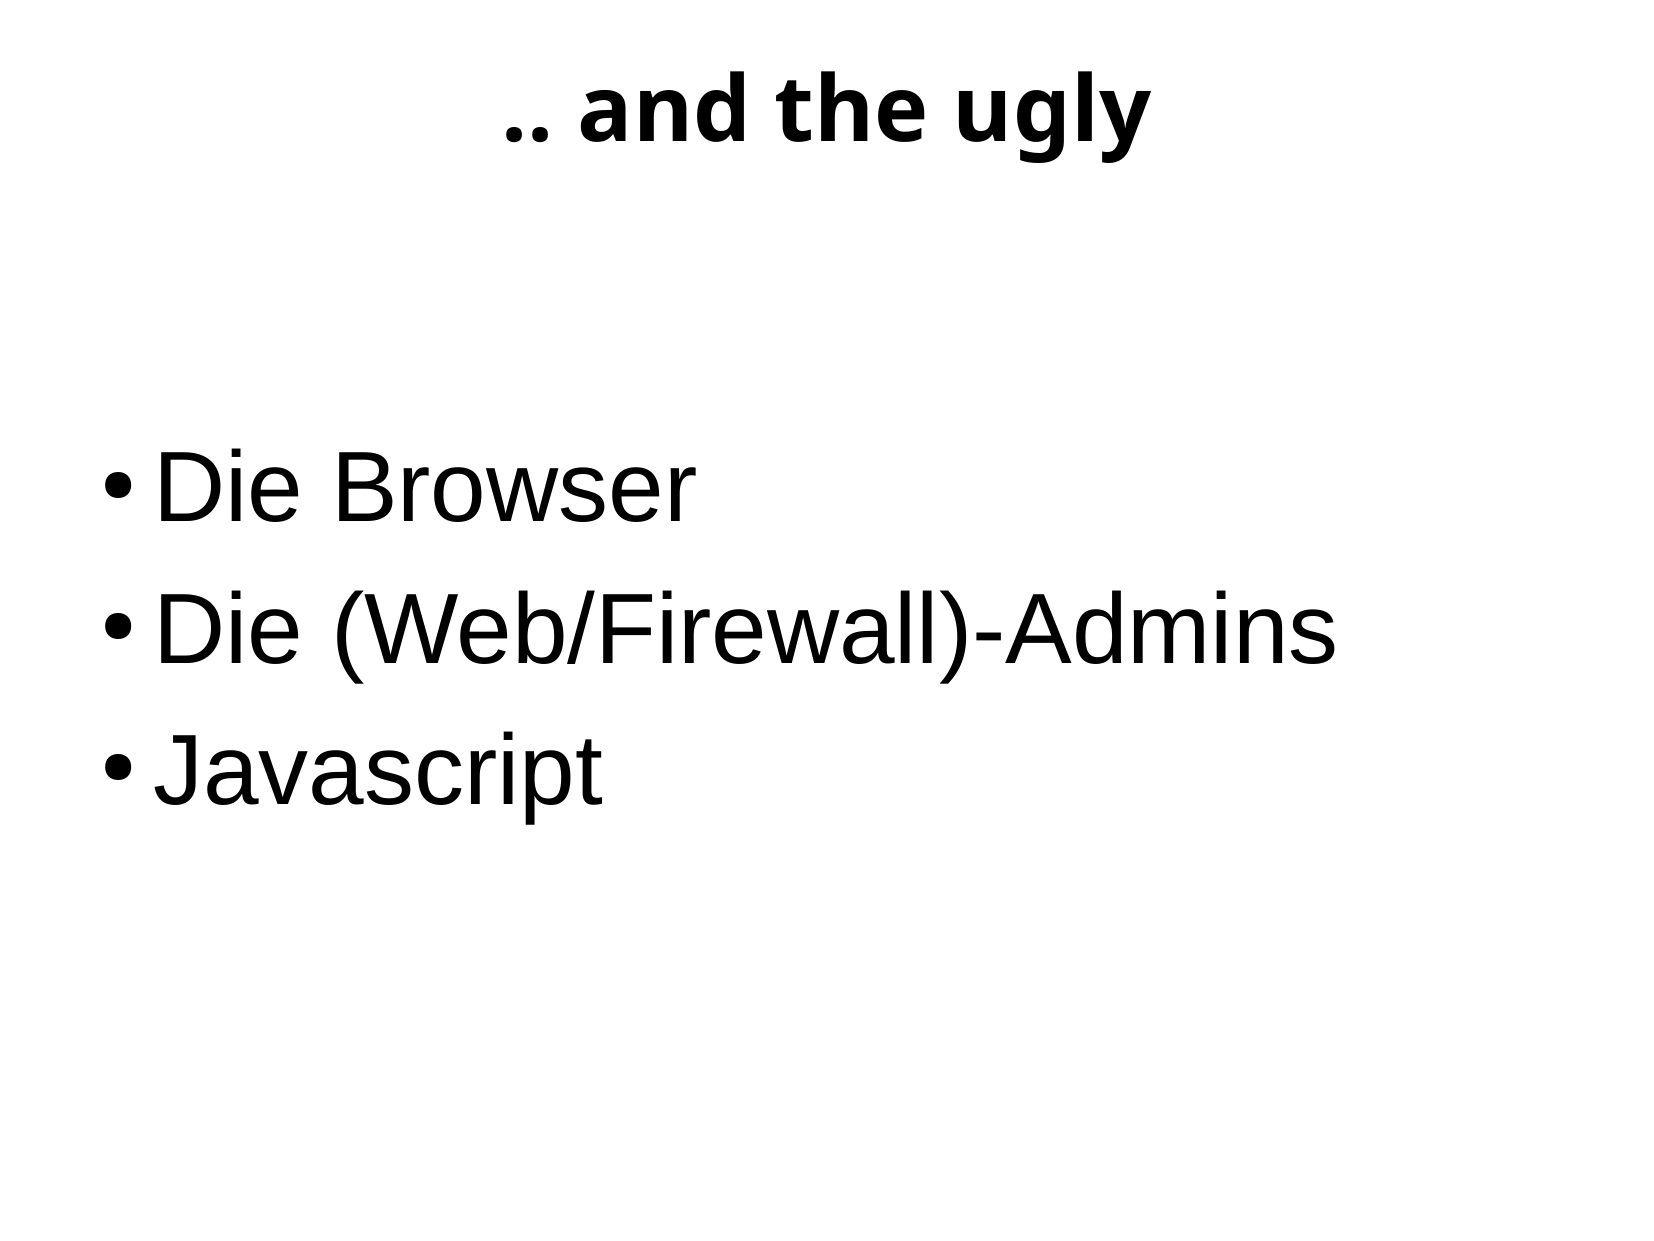

# .. and the ugly
Die Browser
Die (Web/Firewall)-Admins
Javascript